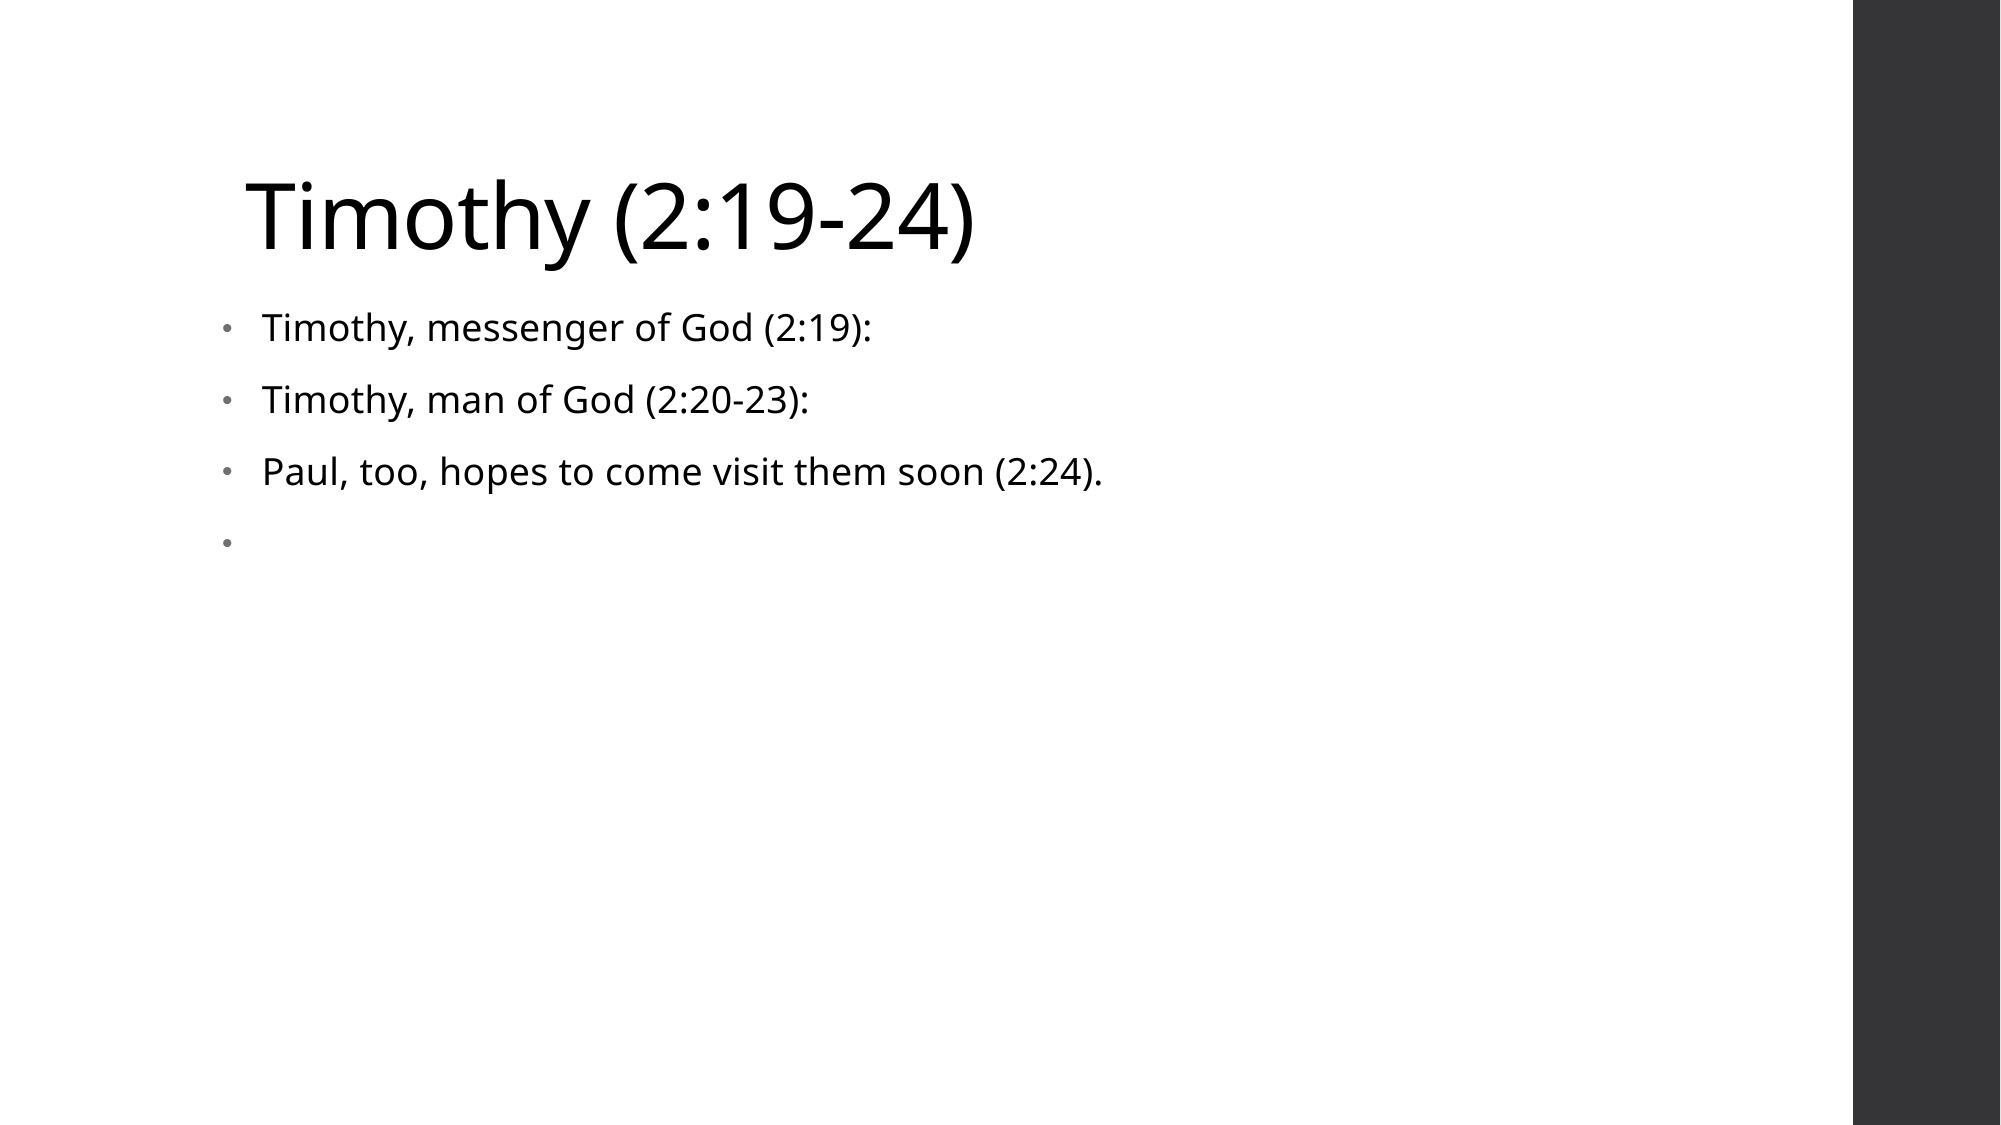

# Timothy (2:19-24)
 Timothy, messenger of God (2:19):
 Timothy, man of God (2:20-23):
 Paul, too, hopes to come visit them soon (2:24).